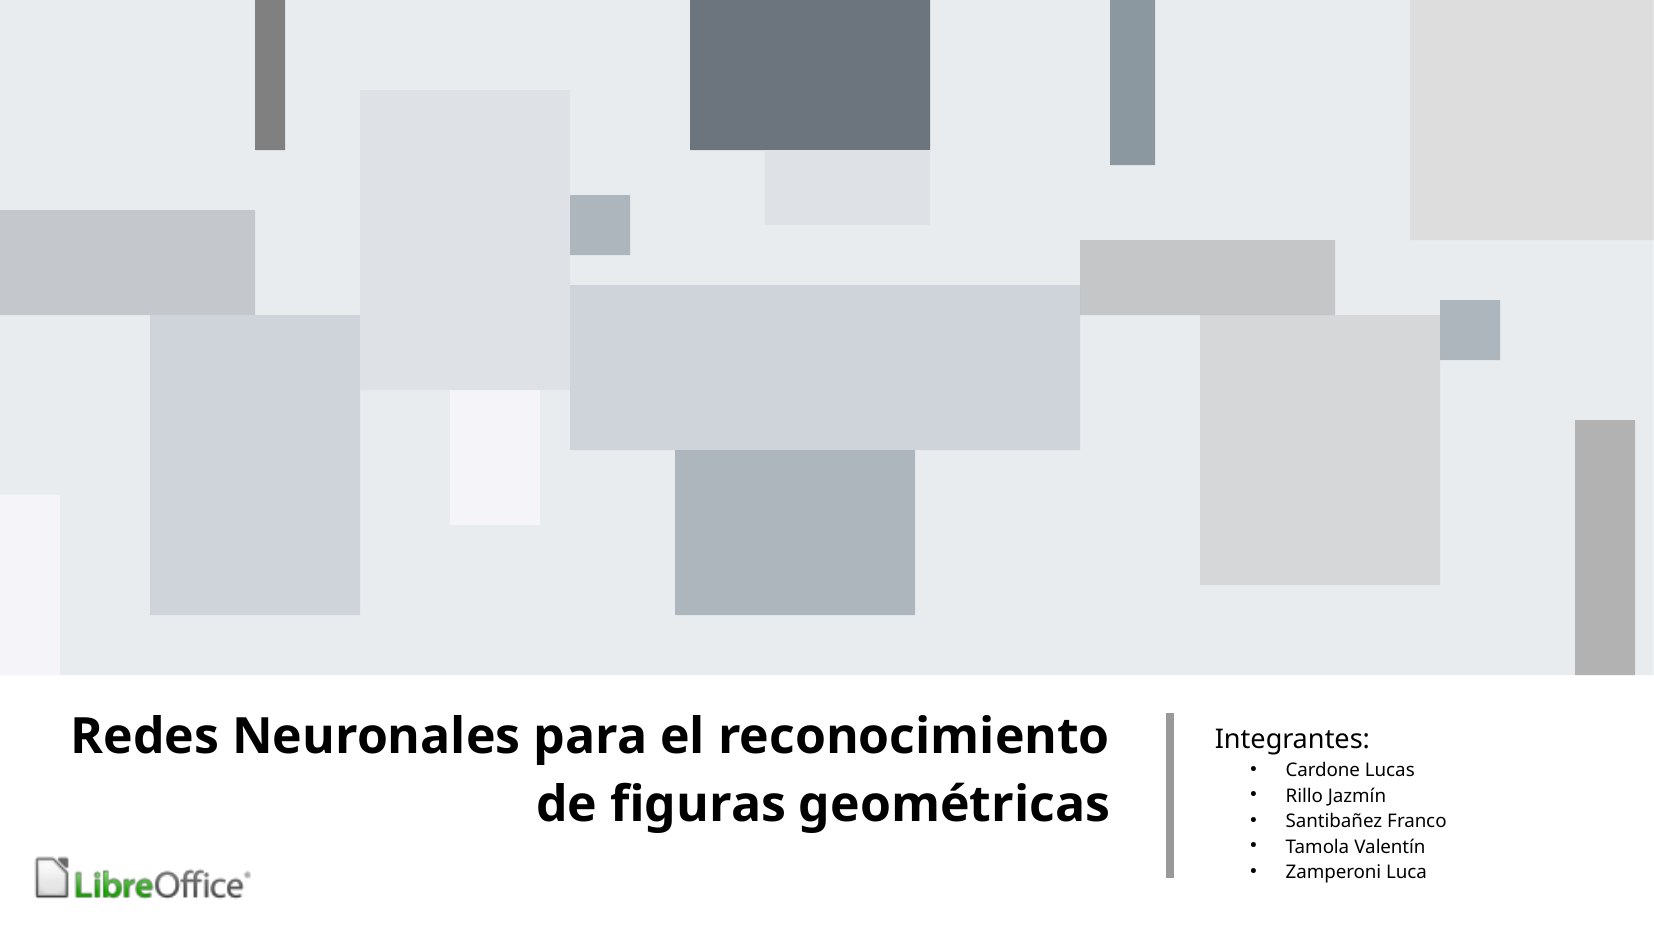

Redes Neuronales para el reconocimiento de figuras geométricas
Integrantes:
Cardone Lucas
Rillo Jazmín
Santibañez Franco
Tamola Valentín
Zamperoni Luca